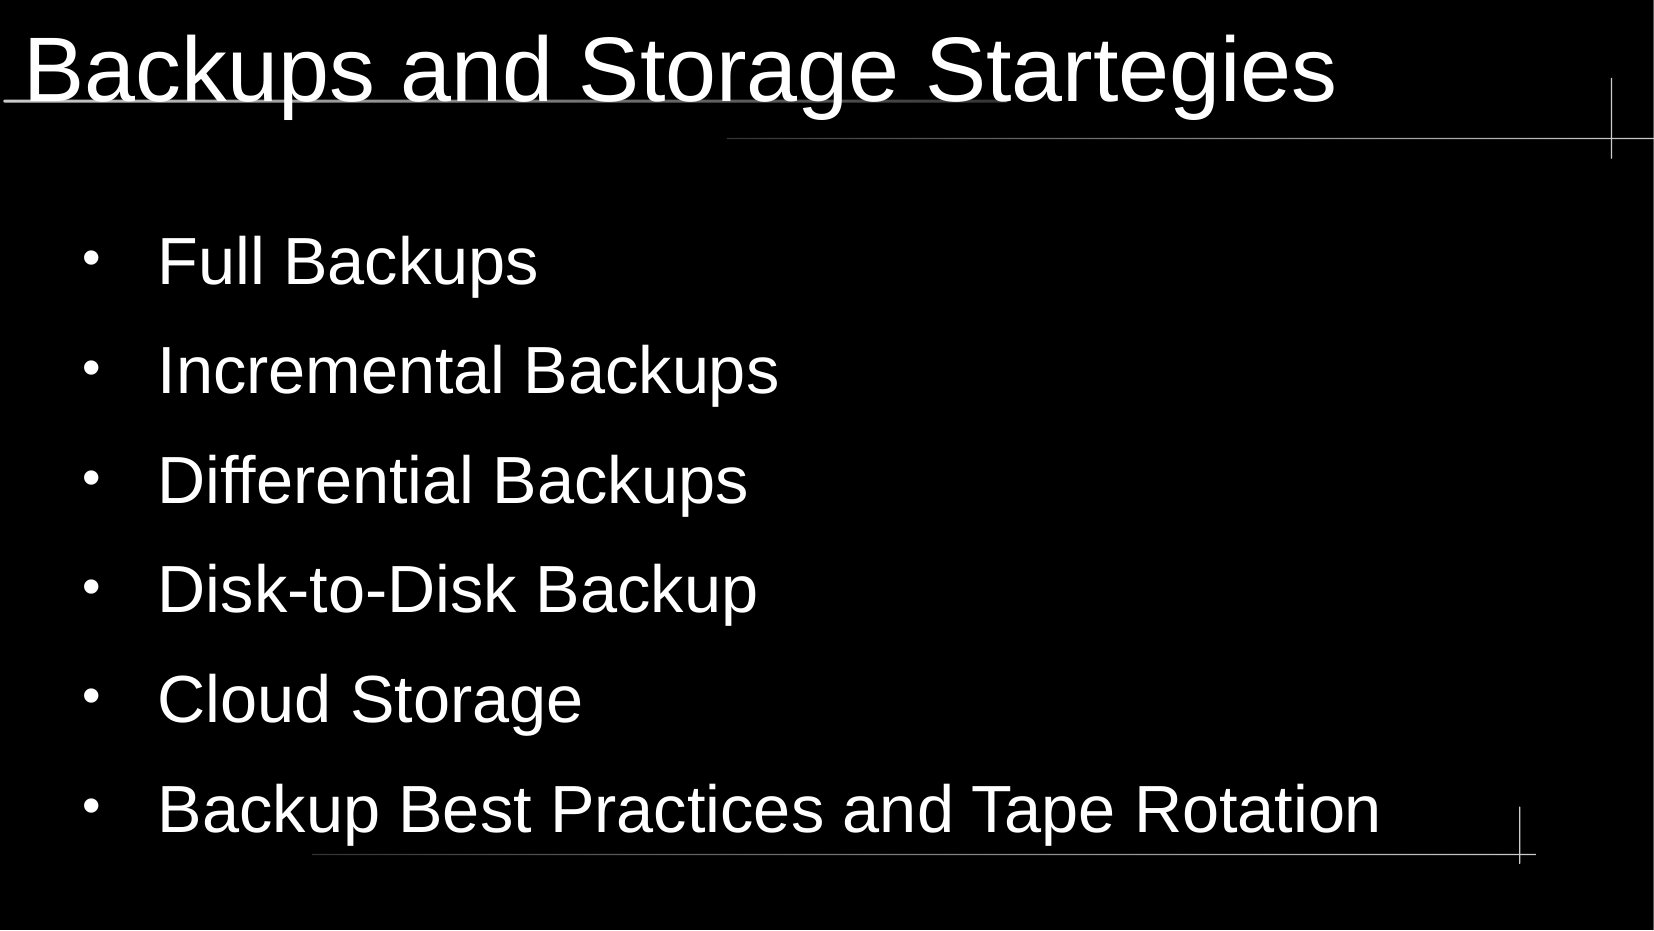

# Backups and Storage Startegies
Full Backups
Incremental Backups
Differential Backups
Disk-to-Disk Backup
Cloud Storage
Backup Best Practices and Tape Rotation